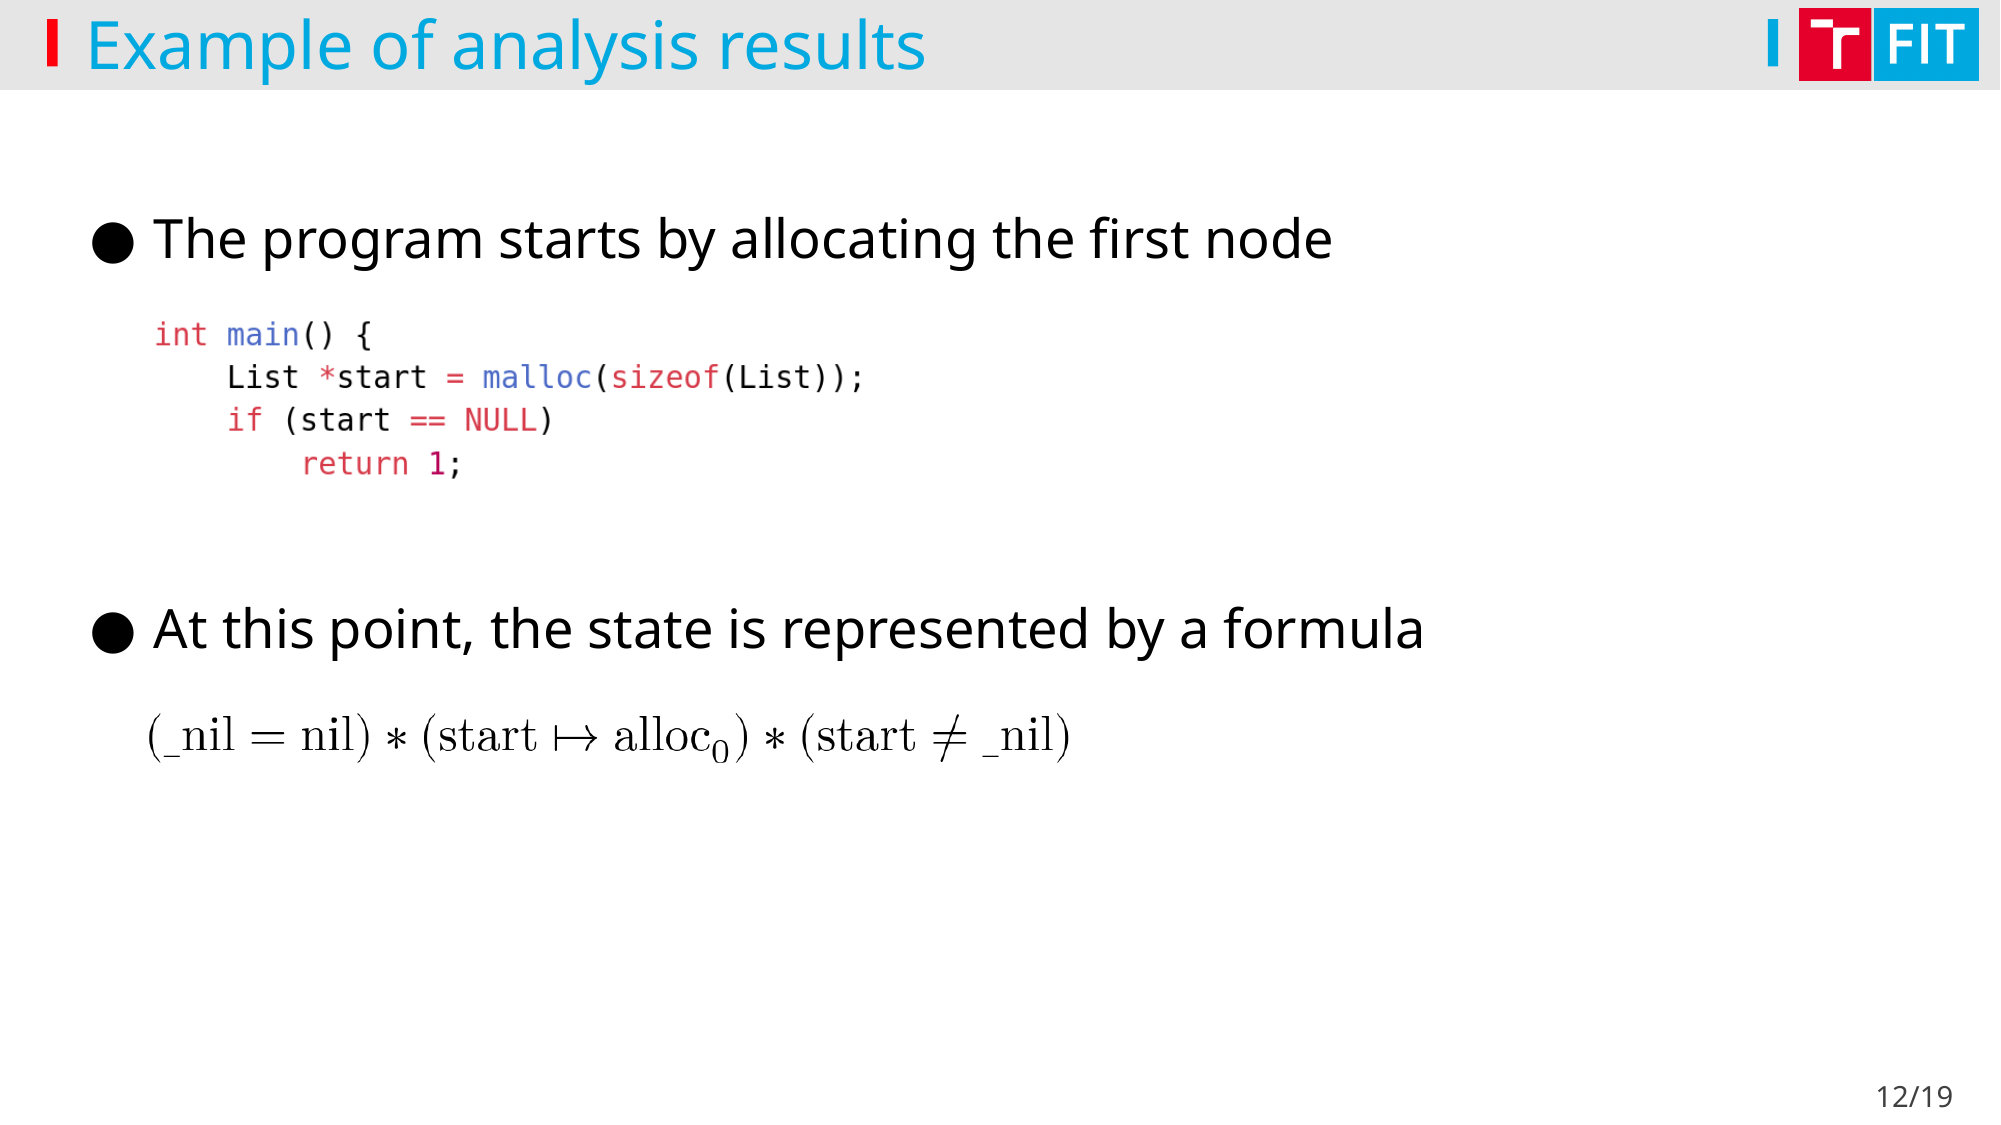

# Example of analysis results
The program starts by allocating the first node
At this point, the state is represented by a formula